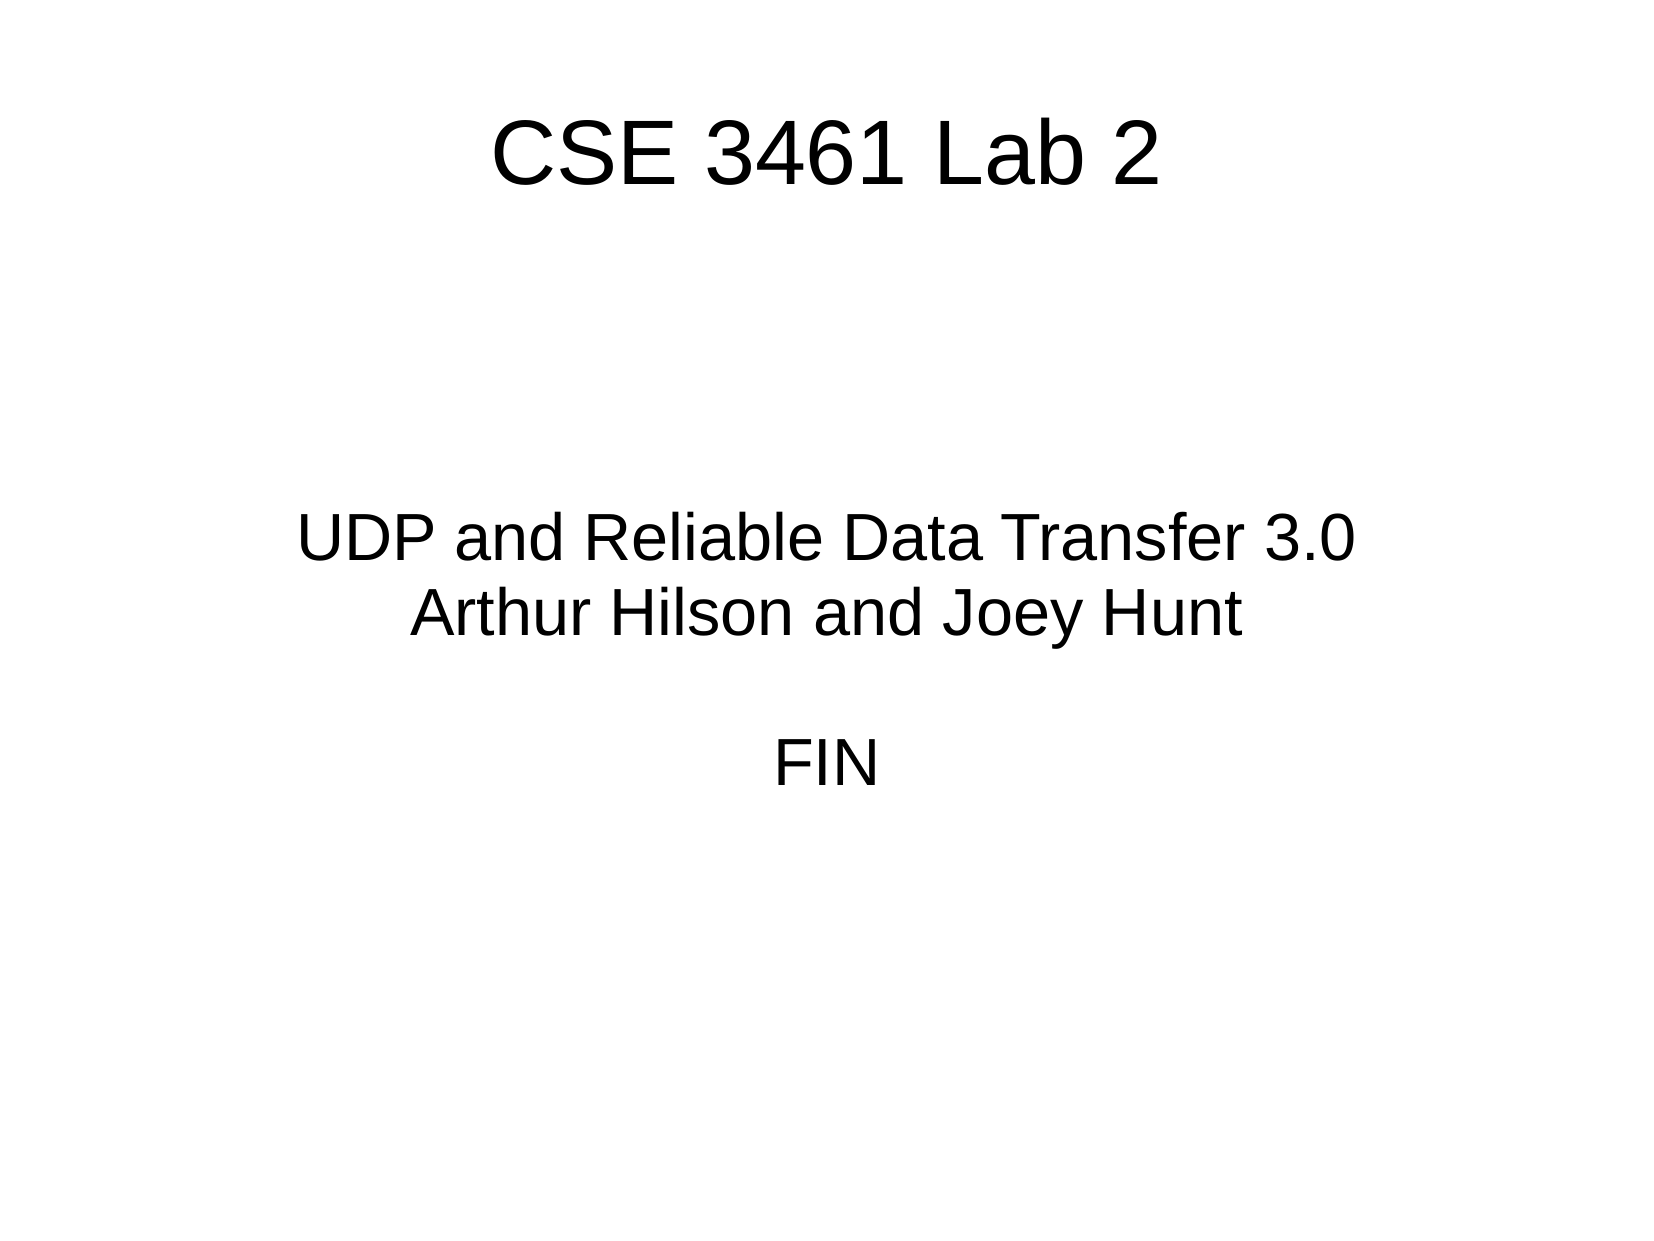

# CSE 3461 Lab 2
UDP and Reliable Data Transfer 3.0
Arthur Hilson and Joey Hunt
FIN